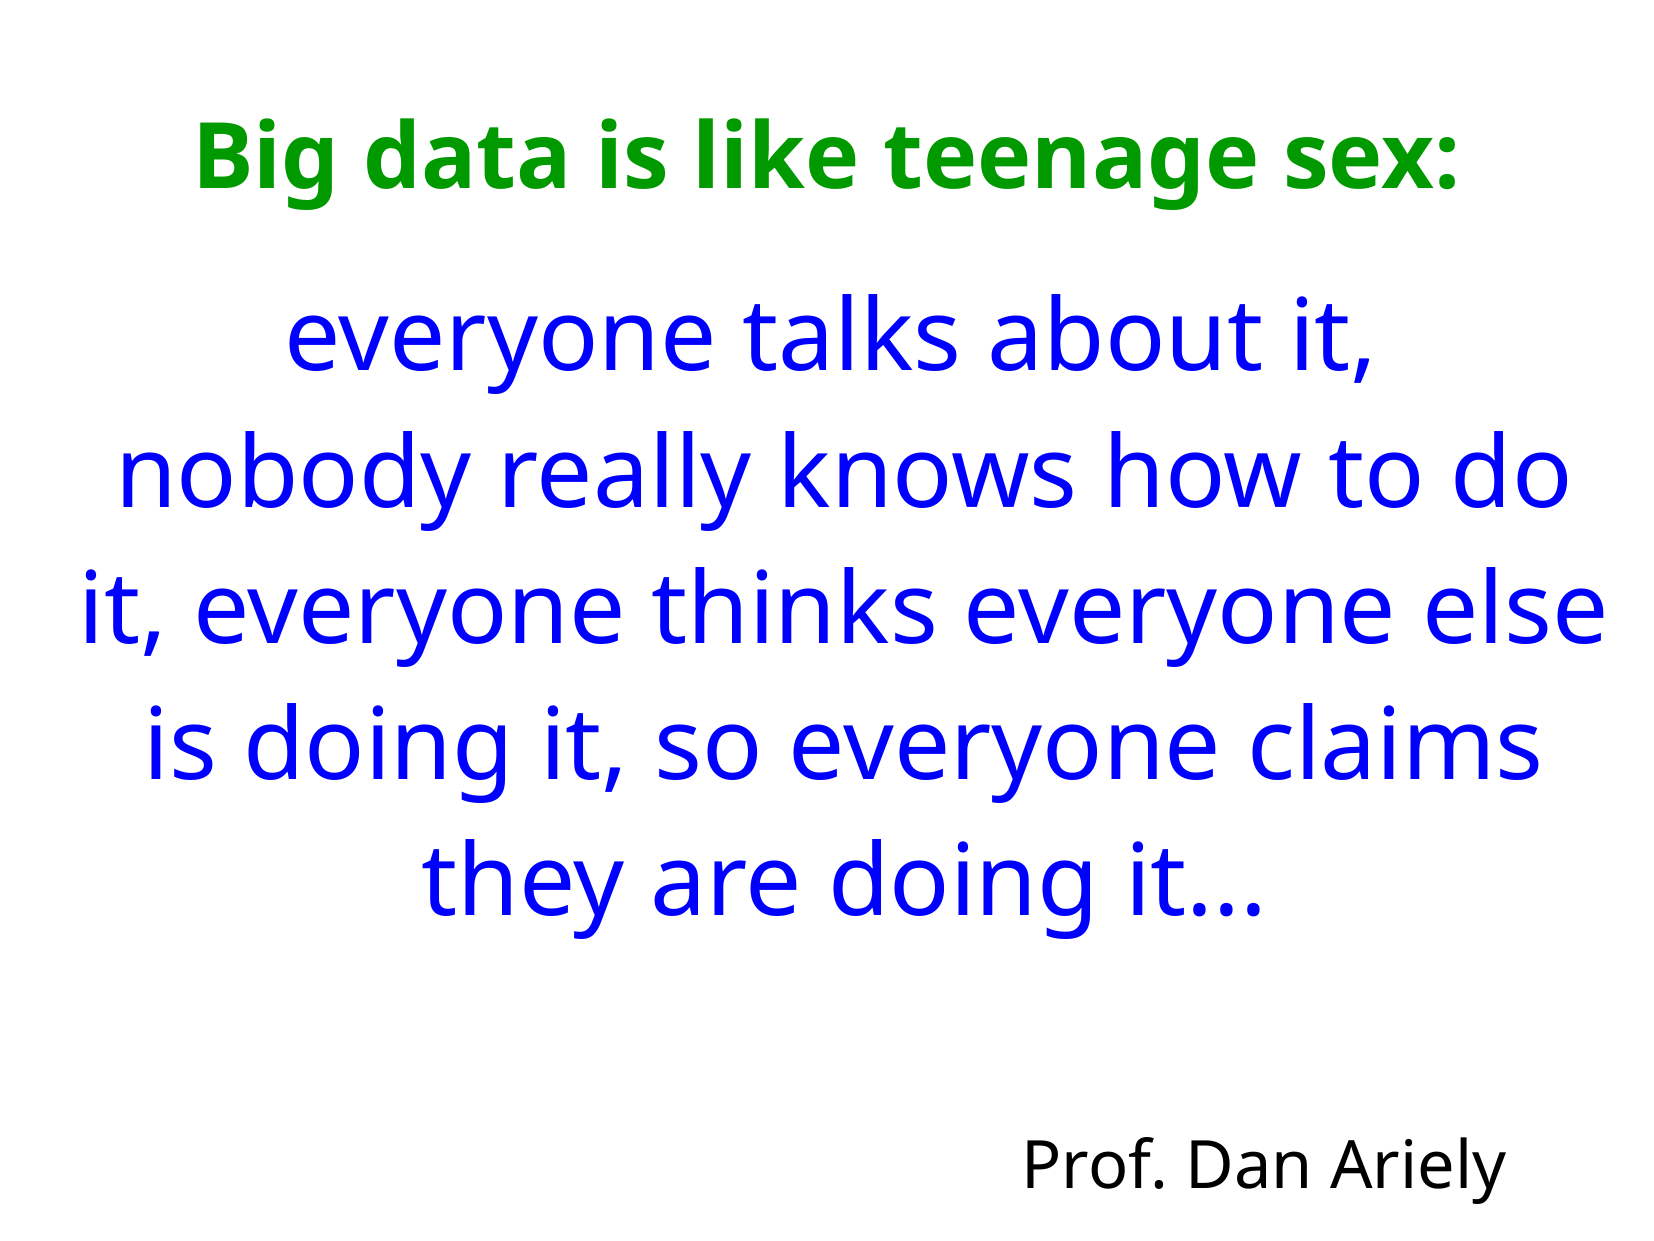

# Big data is like teenage sex:
everyone talks about it,
nobody really knows how to do it, everyone thinks everyone else is doing it, so everyone claims they are doing it...
													Prof. Dan Ariely